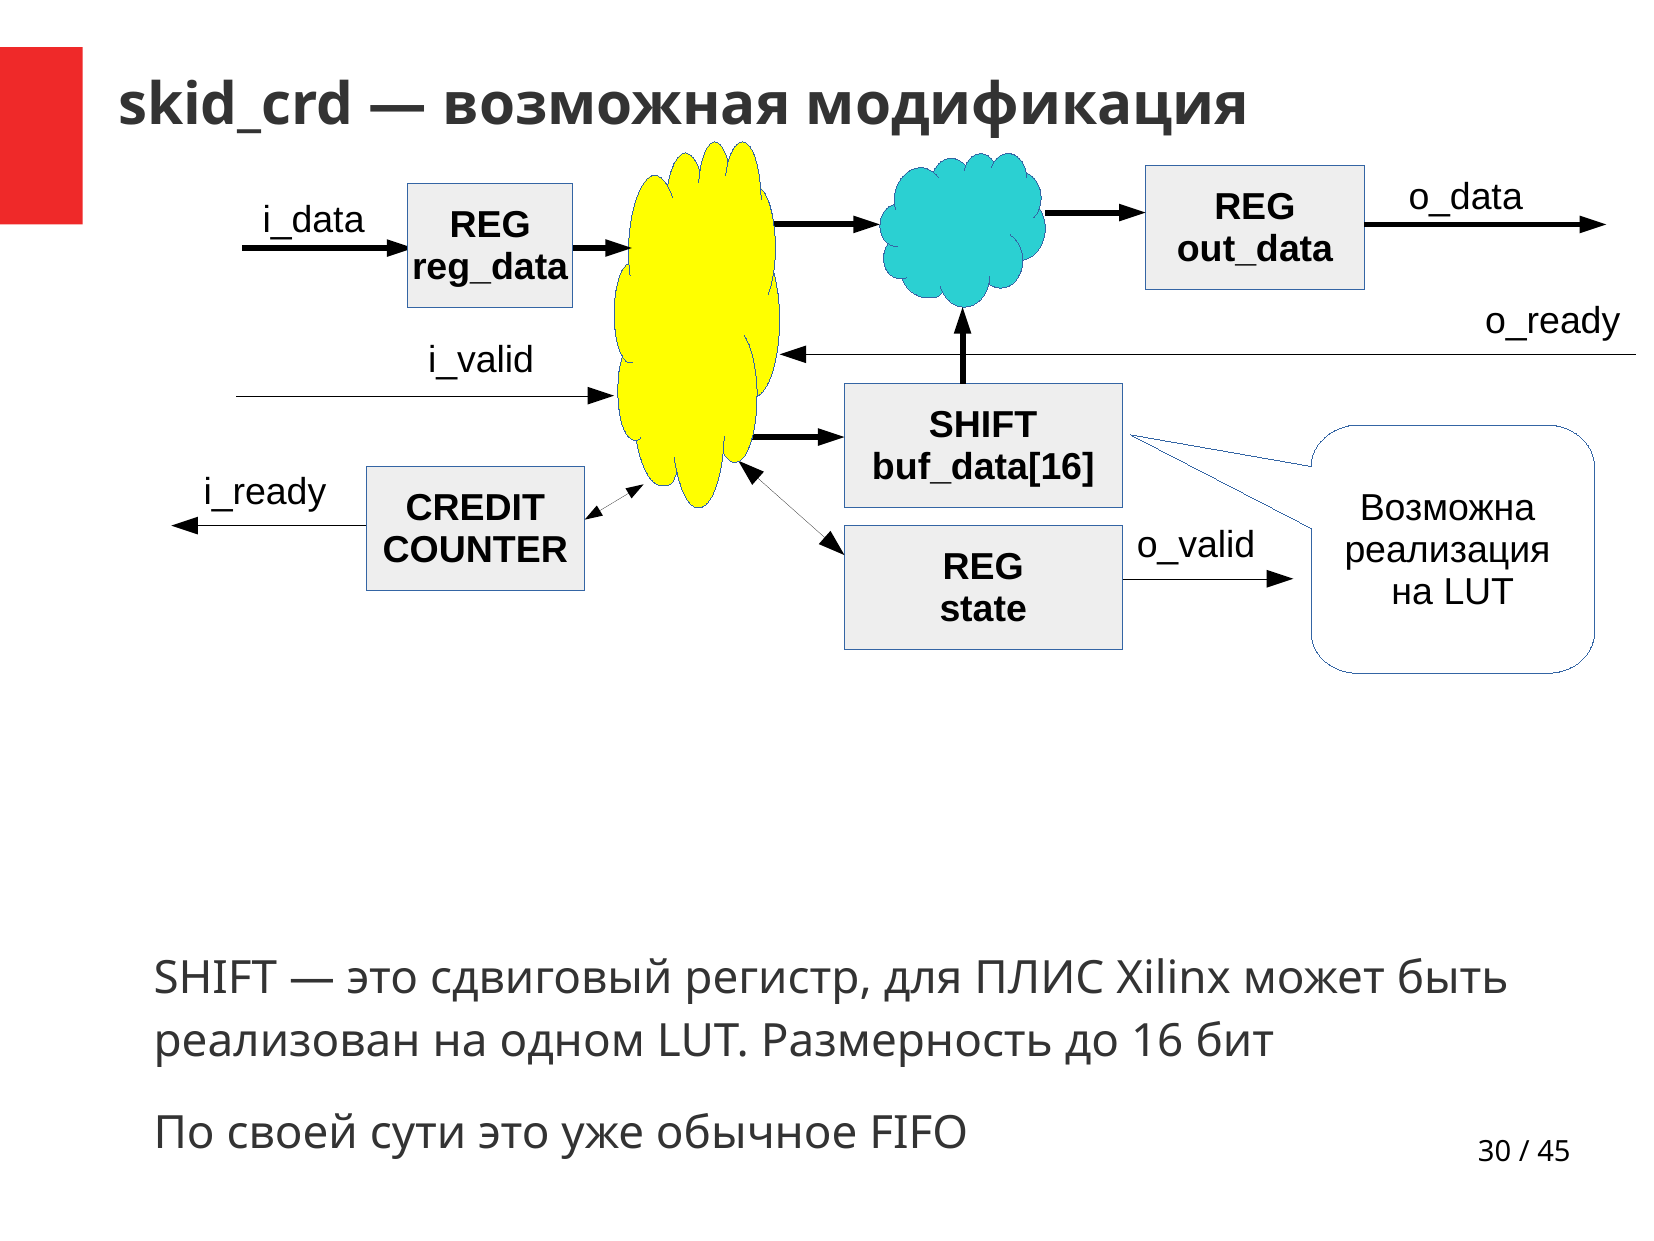

# skid_crd — возможная модификация
REG
out_data
o_data
REG
reg_data
i_data
o_ready
i_valid
SHIFT
buf_data[16]
Возможна
реализация
на LUT
i_ready
CREDIT
COUNTER
o_valid
REG
state
SHIFT — это сдвиговый регистр, для ПЛИС Xilinx может быть реализован на одном LUT. Размерность до 16 бит
По своей сути это уже обычное FIFO
30